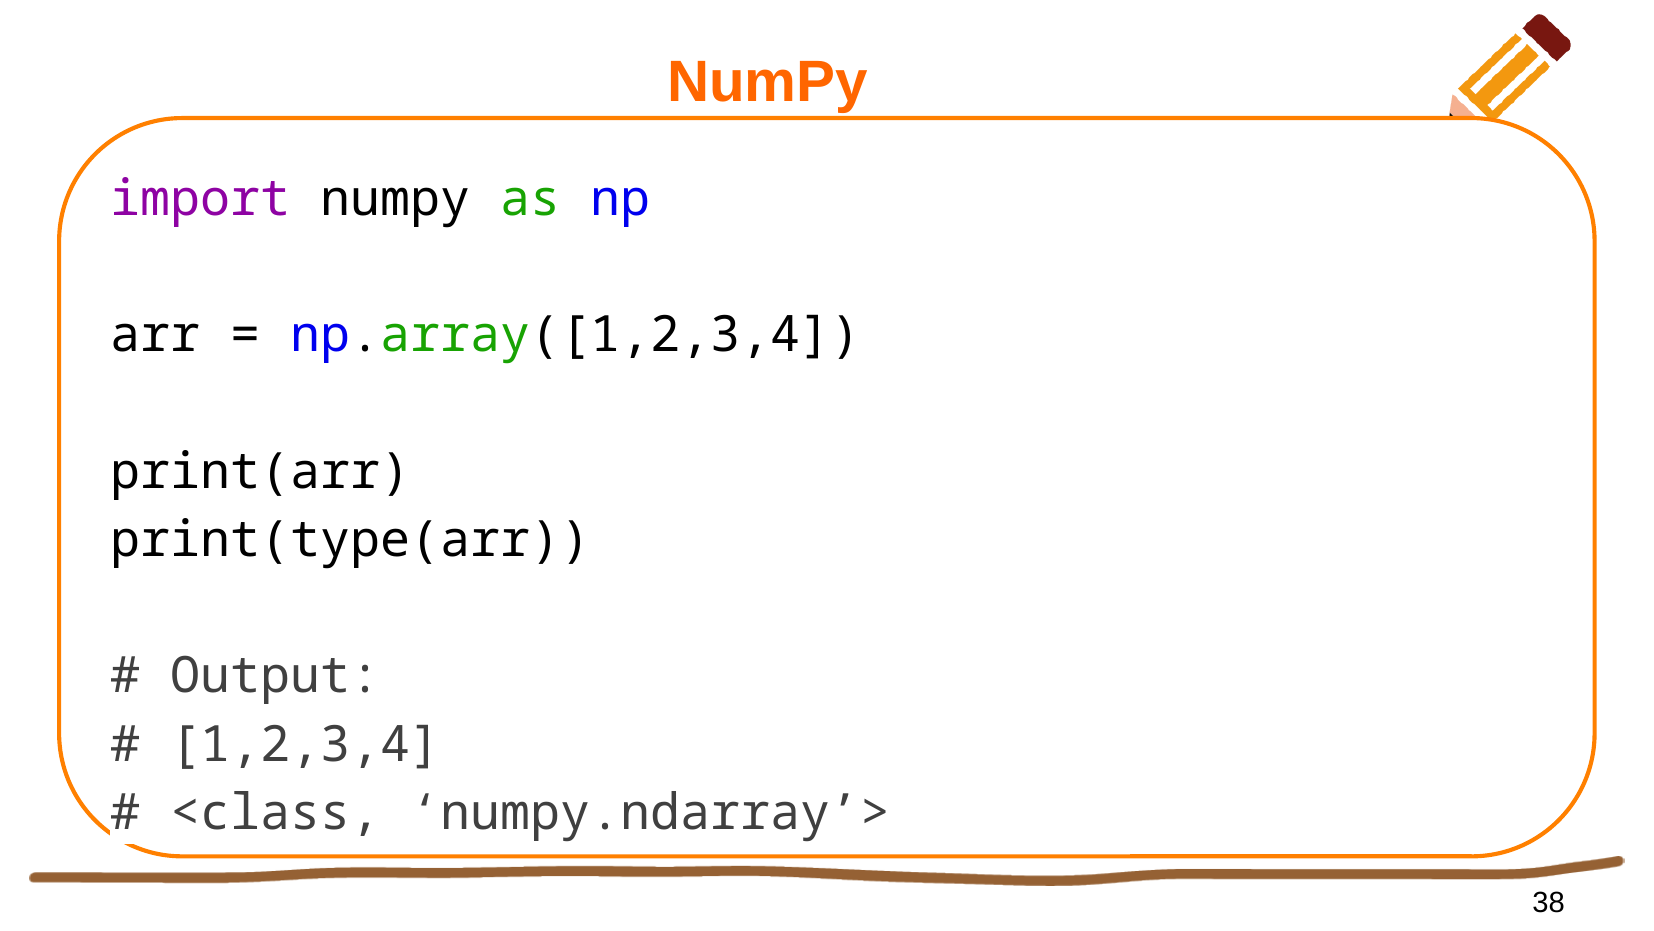

# NumPy
import numpy as np
arr = np.array([1,2,3,4])
print(arr)
print(type(arr))
# Output:
# [1,2,3,4]
# <class, ‘numpy.ndarray’>
38